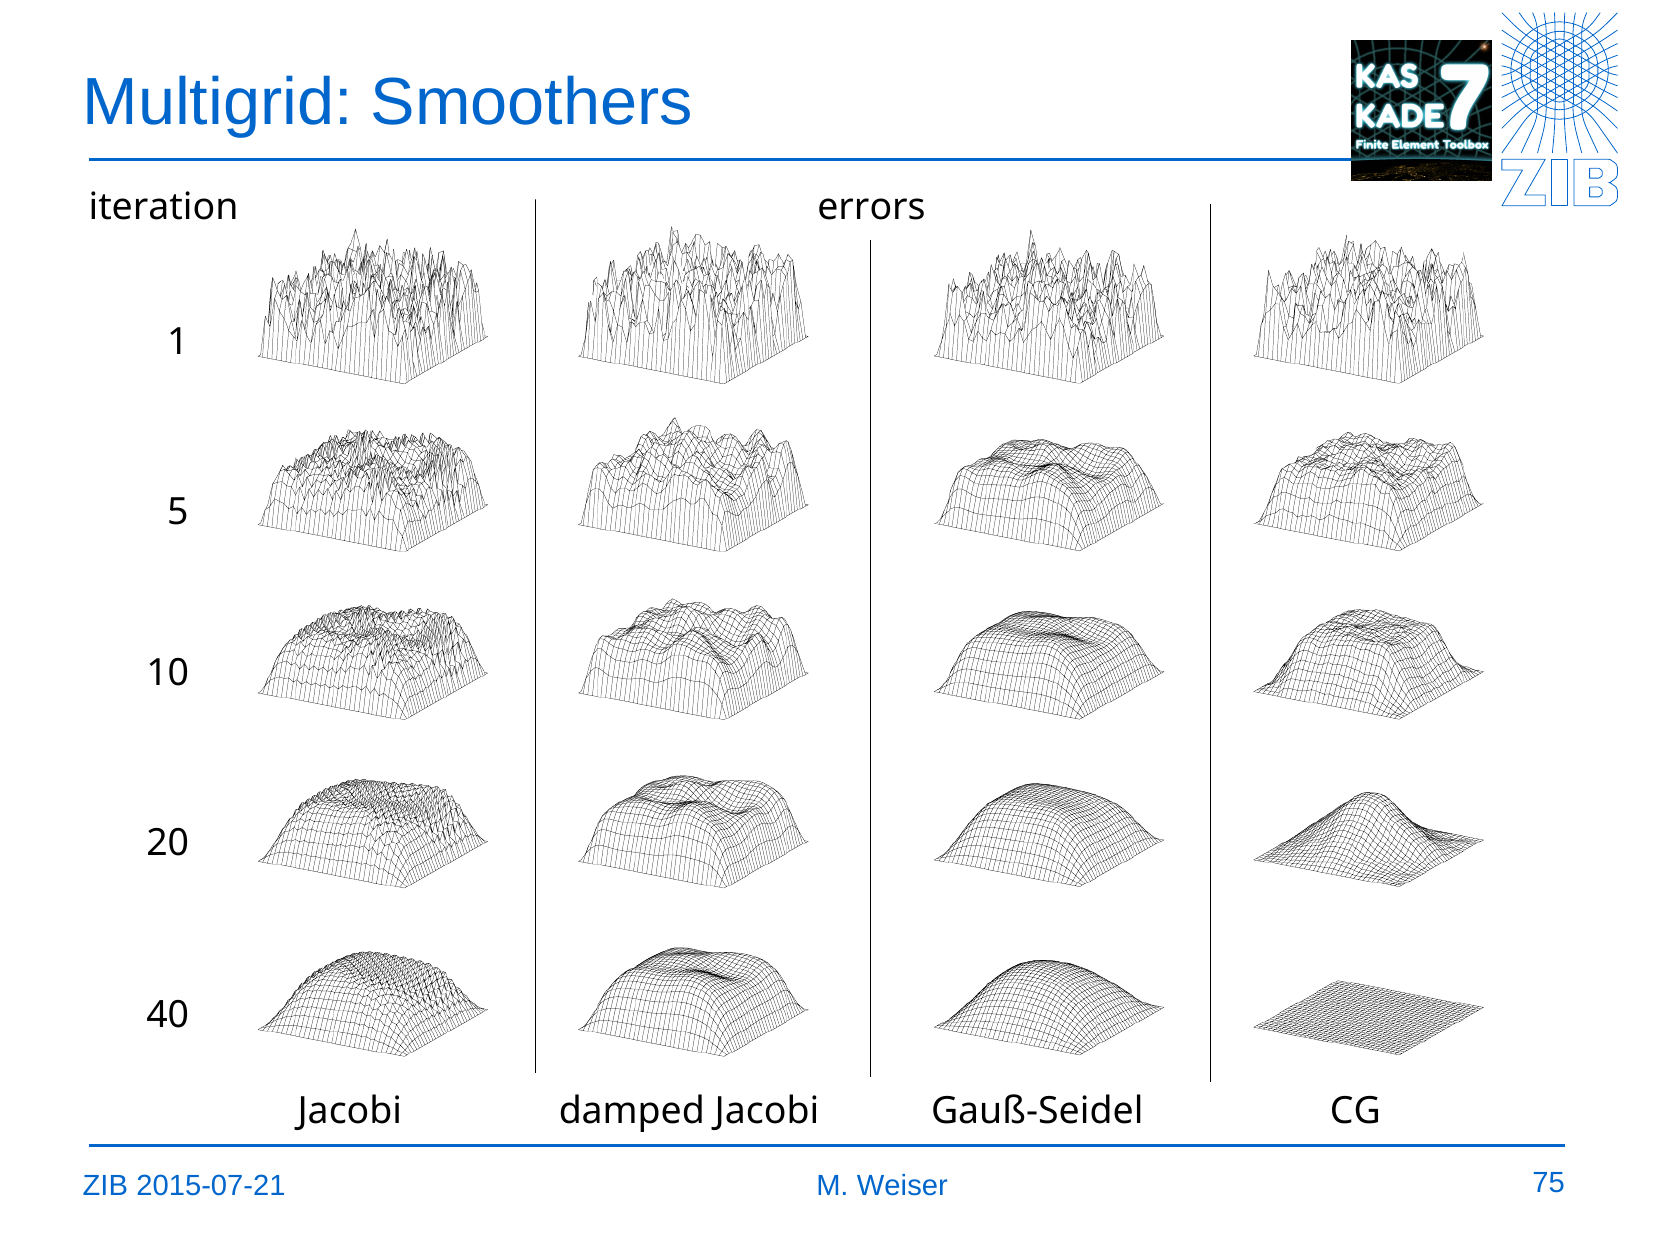

# Multigrid: Smoothers
iteration
errors
1
5
10
20
40
Jacobi
damped Jacobi
Gauß-Seidel
CG
75
ZIB 2015-07-21
M. Weiser